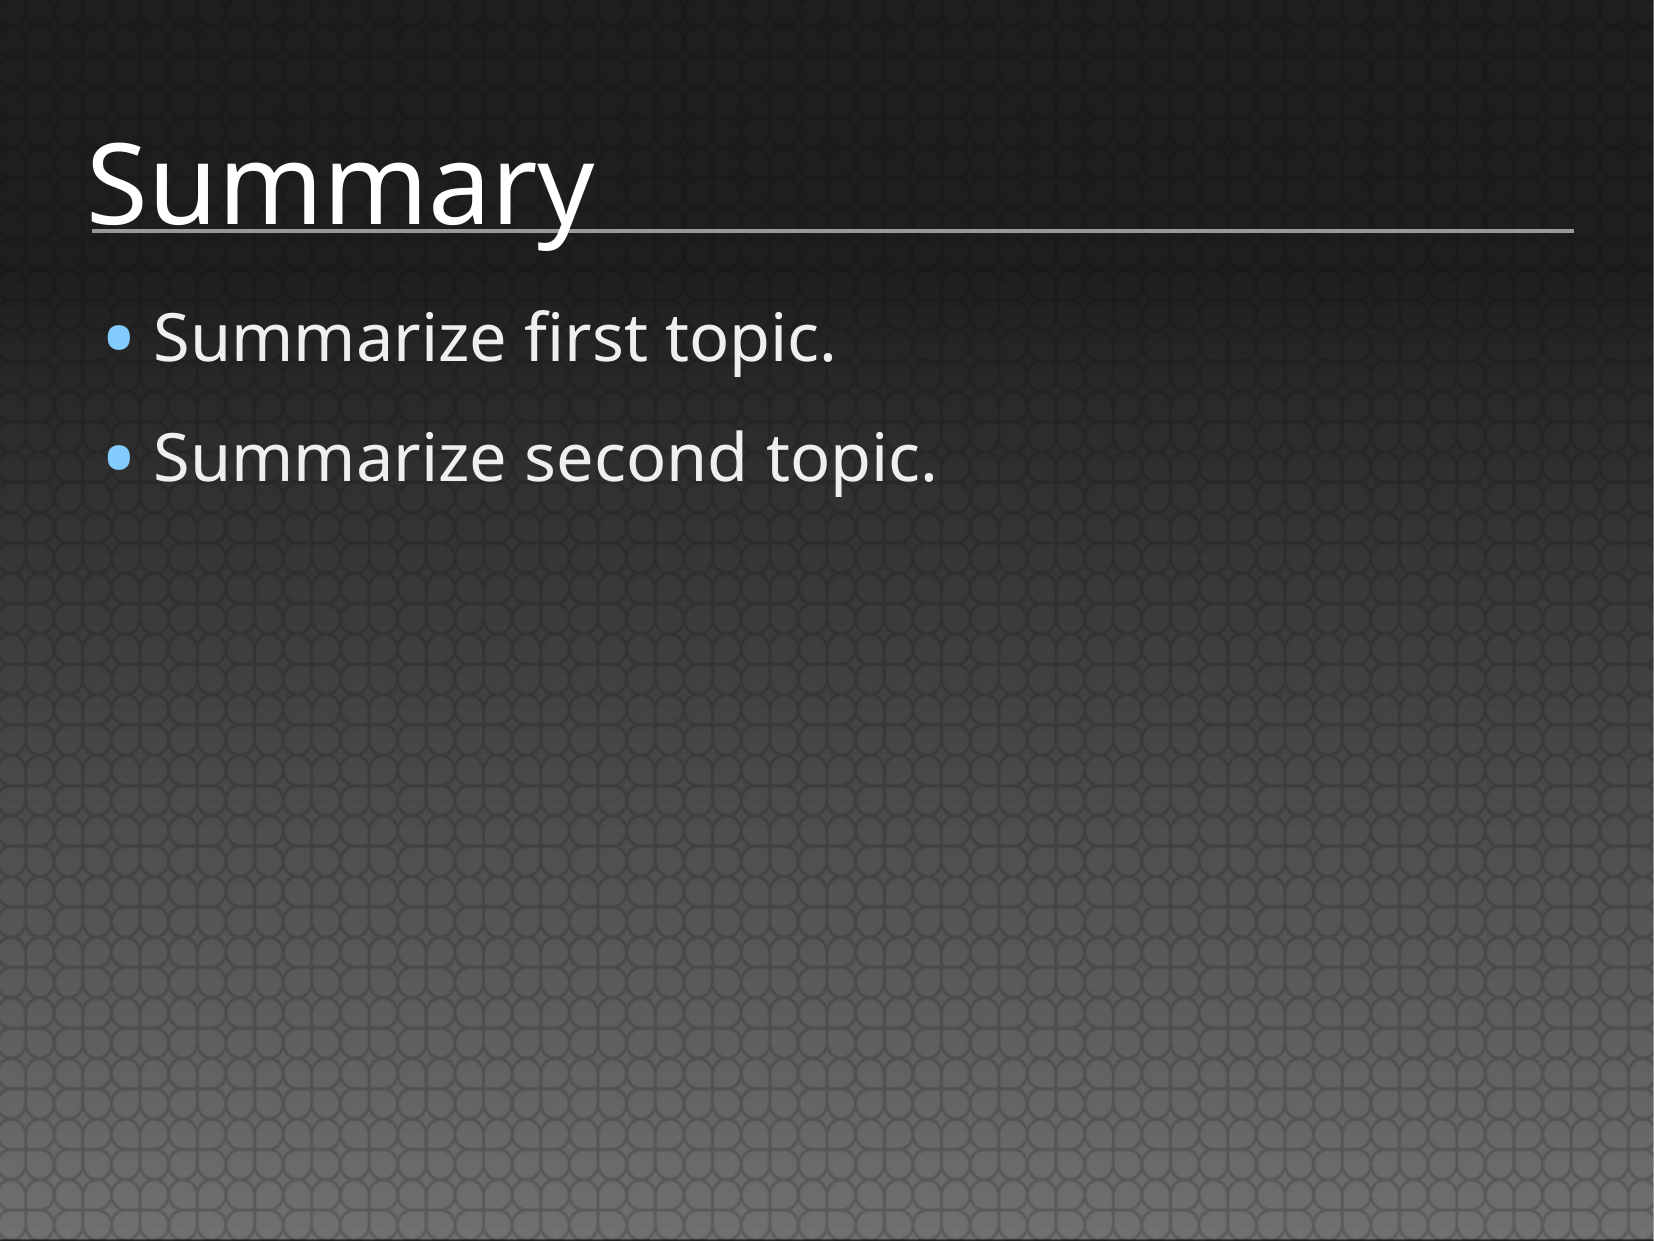

# Summary
Summarize first topic.
Summarize second topic.